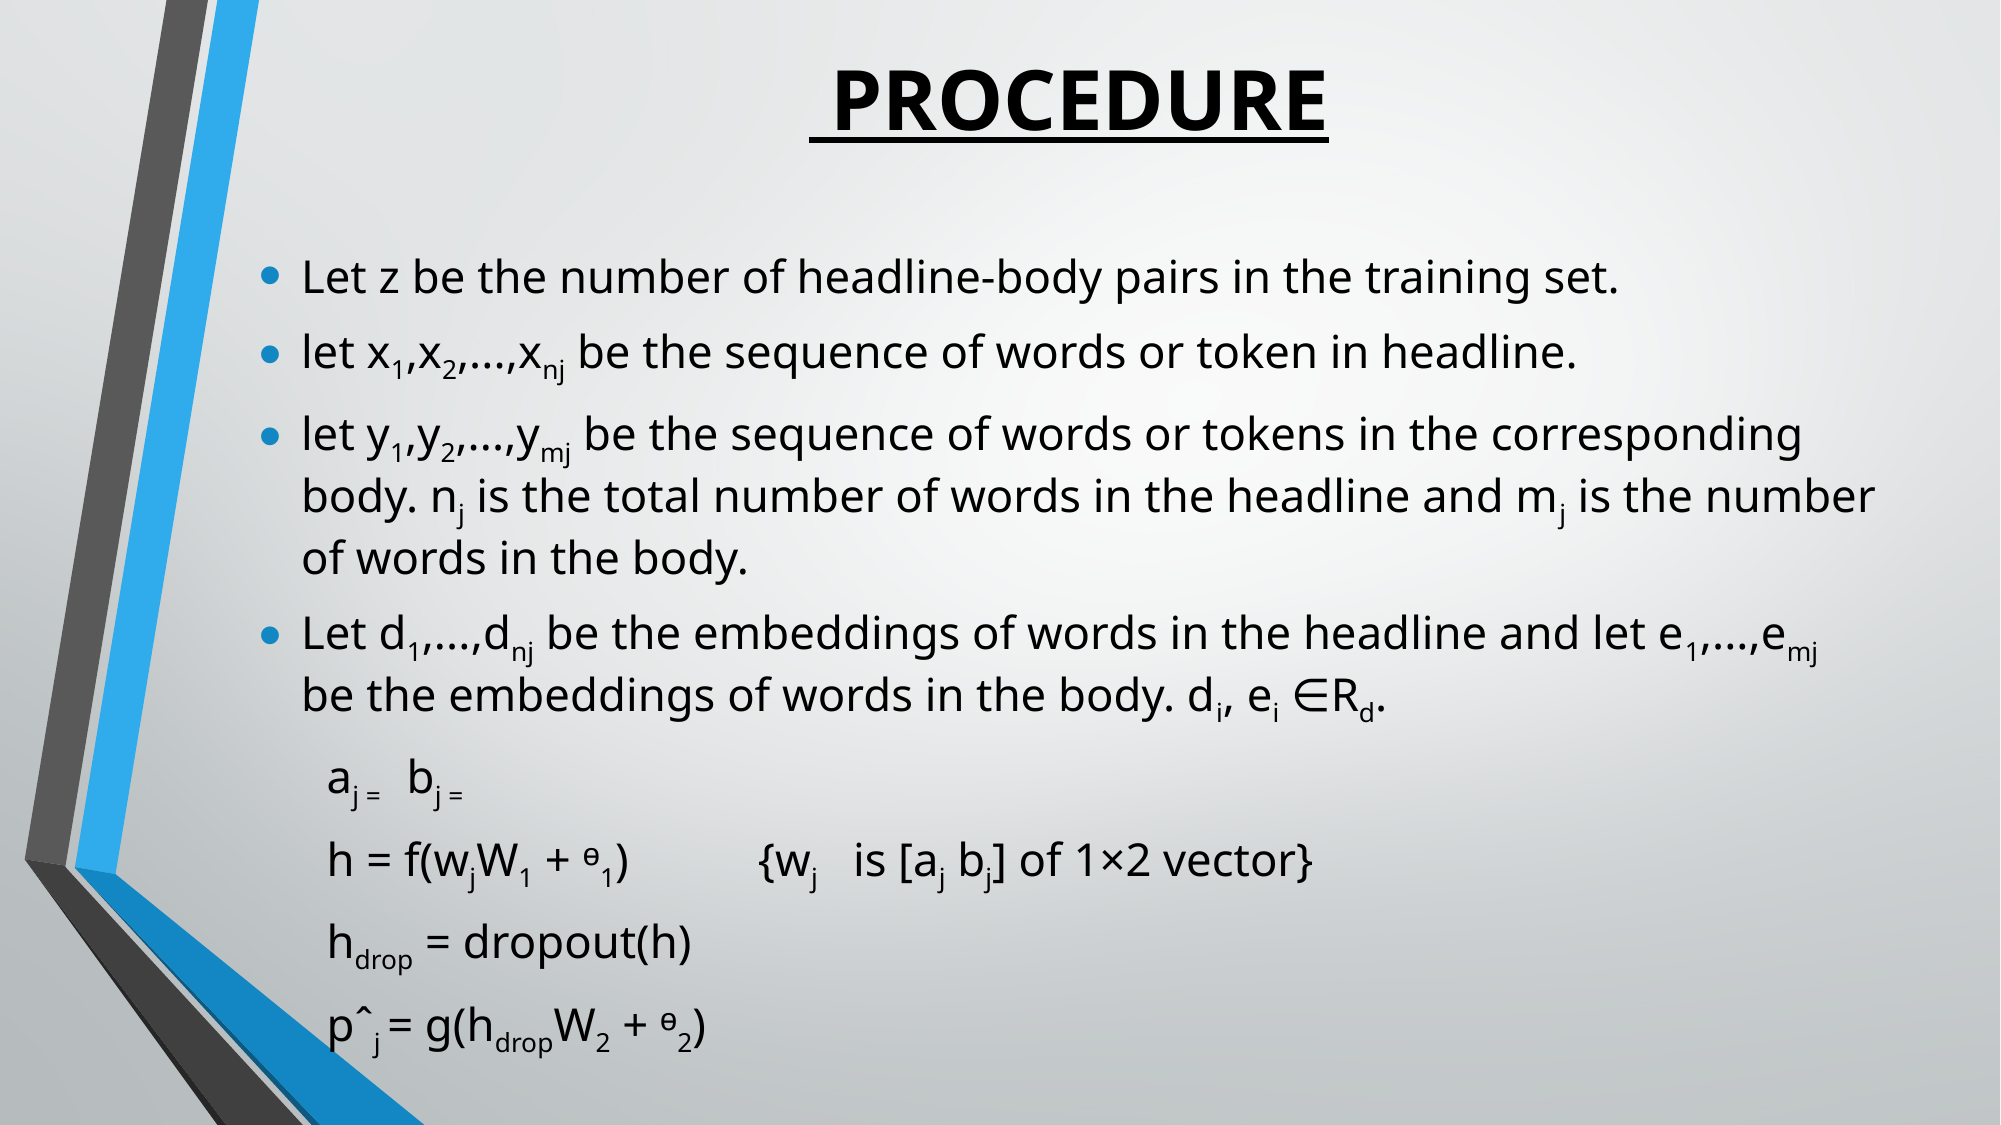

# PROCEDURE
Let z be the number of headline-body pairs in the training set.
let x1,x2,...,xnj be the sequence of words or token in headline.
let y1,y2,...,ymj be the sequence of words or tokens in the corresponding body. nj is the total number of words in the headline and mj is the number of words in the body.
Let d1,...,dnj be the embeddings of words in the headline and let e1,...,emj be the embeddings of words in the body. di, ei ∈Rd.
				aj = 									 bj =
				h = f(wjW1 + ᶱ1) {wj is [aj bj] of 1×2 vector}
				hdrop = dropout(h)
				pˆj = g(hdropW2 + ᶱ2)